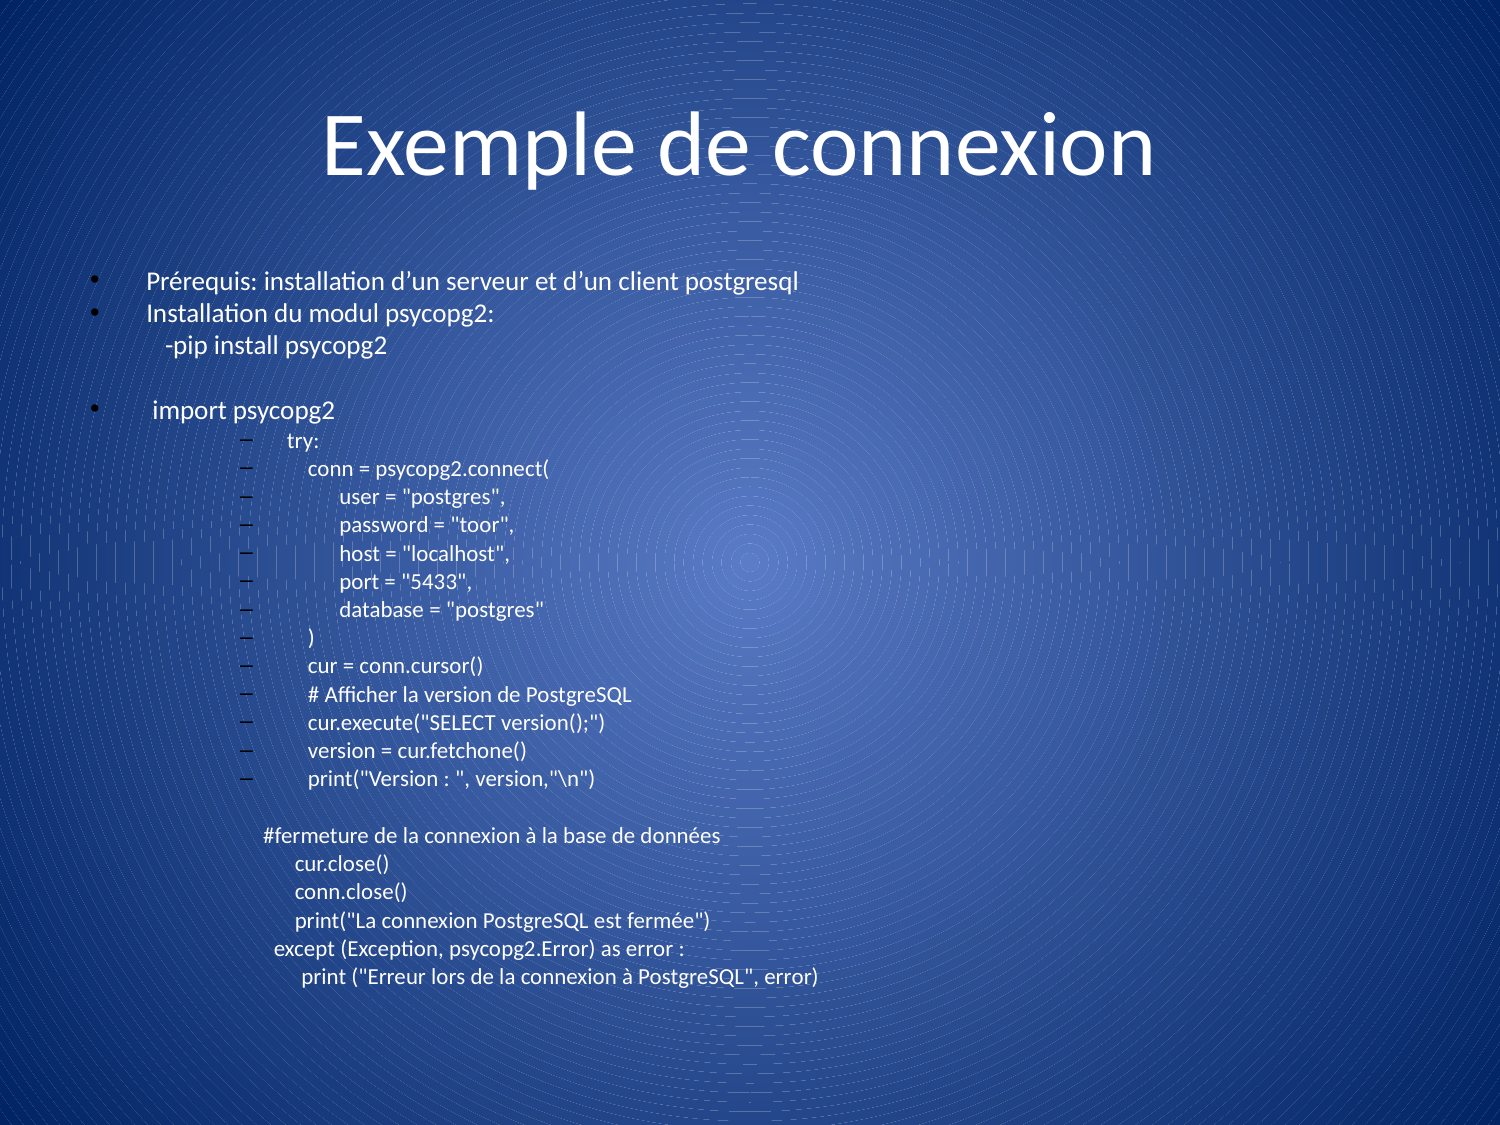

# Exemple de connexion
Prérequis: installation d’un serveur et d’un client postgresql
Installation du modul psycopg2:
	-pip install psycopg2
 import psycopg2
try:
 conn = psycopg2.connect(
 user = "postgres",
 password = "toor",
 host = "localhost",
 port = "5433",
 database = "postgres"
 )
 cur = conn.cursor()
 # Afficher la version de PostgreSQL
 cur.execute("SELECT version();")
 version = cur.fetchone()
 print("Version : ", version,"\n")
 #fermeture de la connexion à la base de données
 cur.close()
 conn.close()
 print("La connexion PostgreSQL est fermée")
 except (Exception, psycopg2.Error) as error :
 	 print ("Erreur lors de la connexion à PostgreSQL", error)